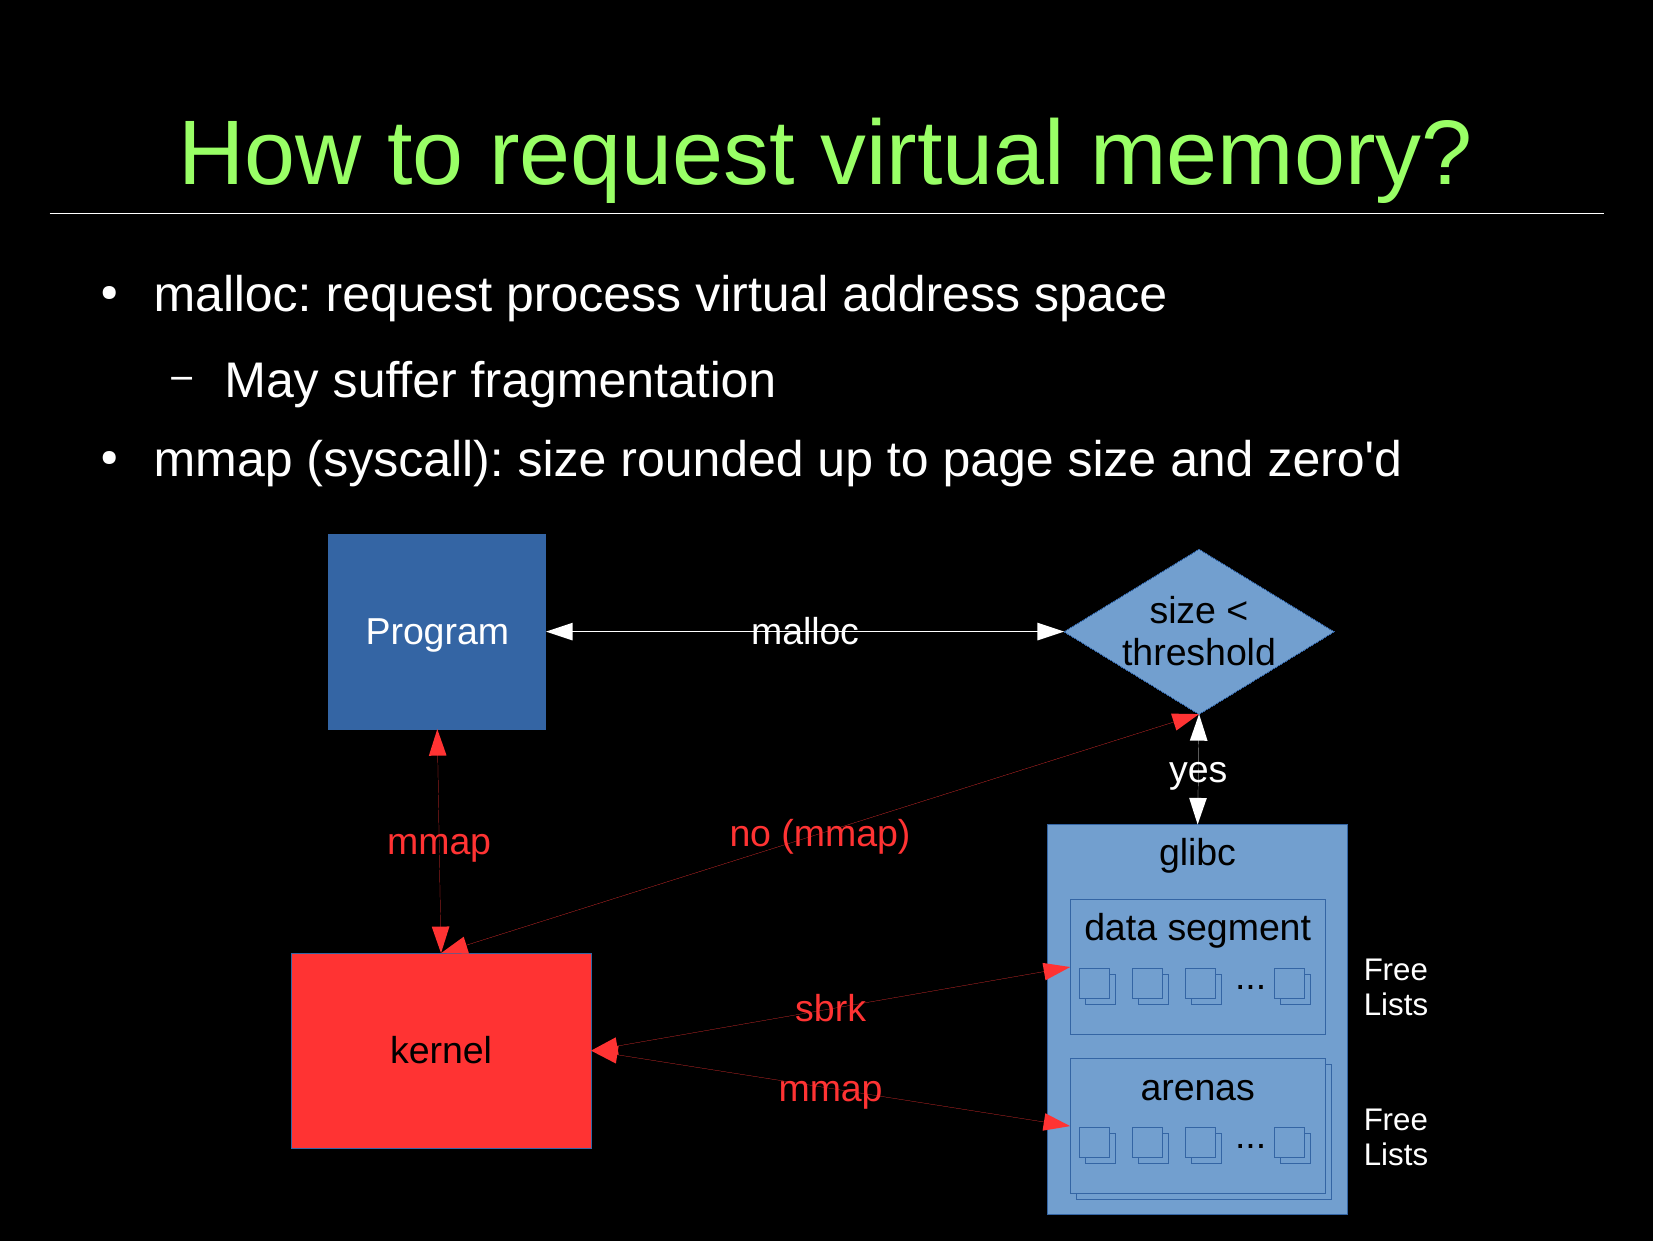

# How to request virtual memory?
malloc: request process virtual address space
May suffer fragmentation
mmap (syscall): size rounded up to page size and zero'd
Program
size <
threshold
glibc
data segment
Free Lists
...
kernel
arenas
Free Lists
...